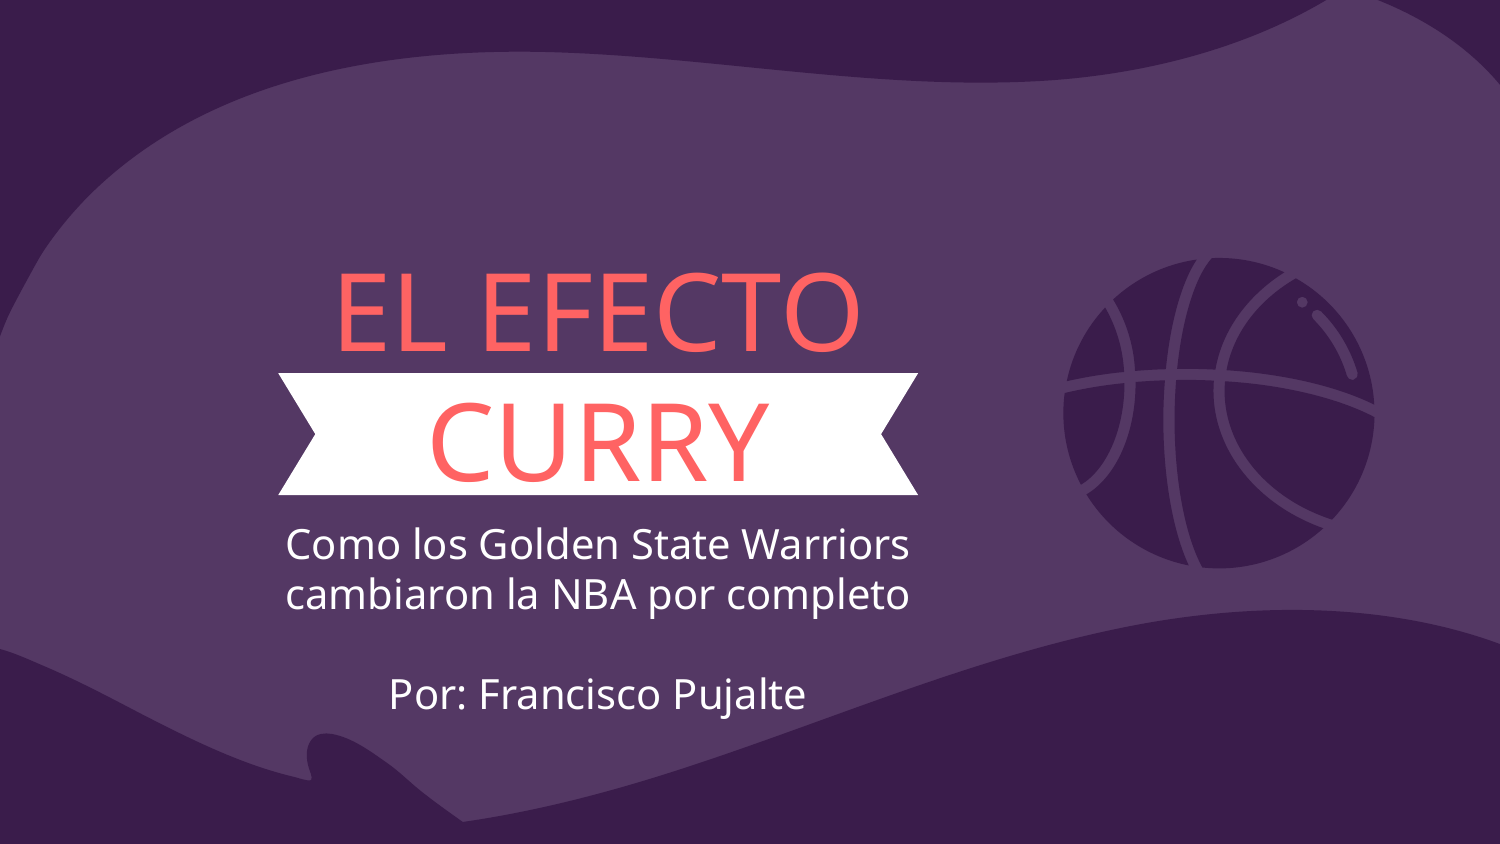

# EL EFECTO CURRY
Como los Golden State Warriors cambiaron la NBA por completo
Por: Francisco Pujalte